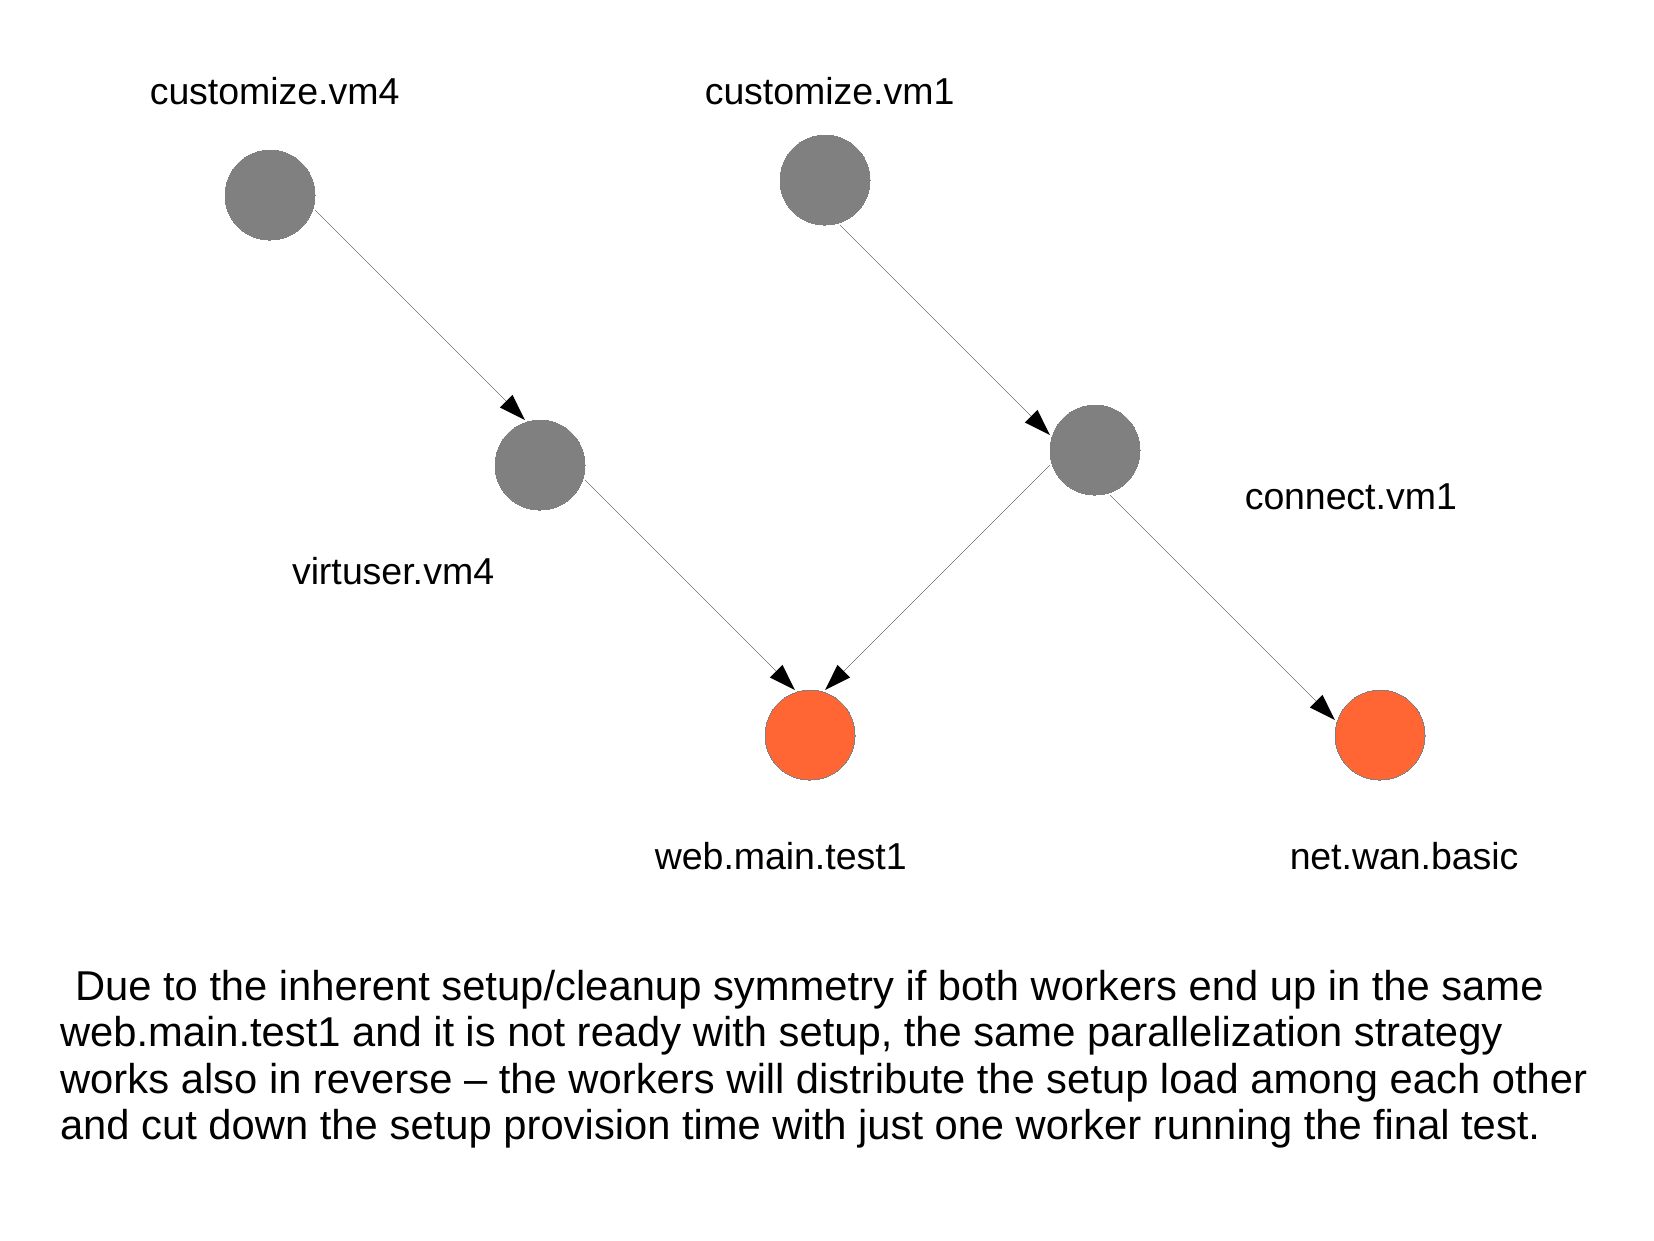

customize.vm4
customize.vm1
connect.vm1
virtuser.vm4
web.main.test1
net.wan.basic
Due to the inherent setup/cleanup symmetry if both workers end up in the same web.main.test1 and it is not ready with setup, the same parallelization strategy works also in reverse – the workers will distribute the setup load among each other and cut down the setup provision time with just one worker running the final test.